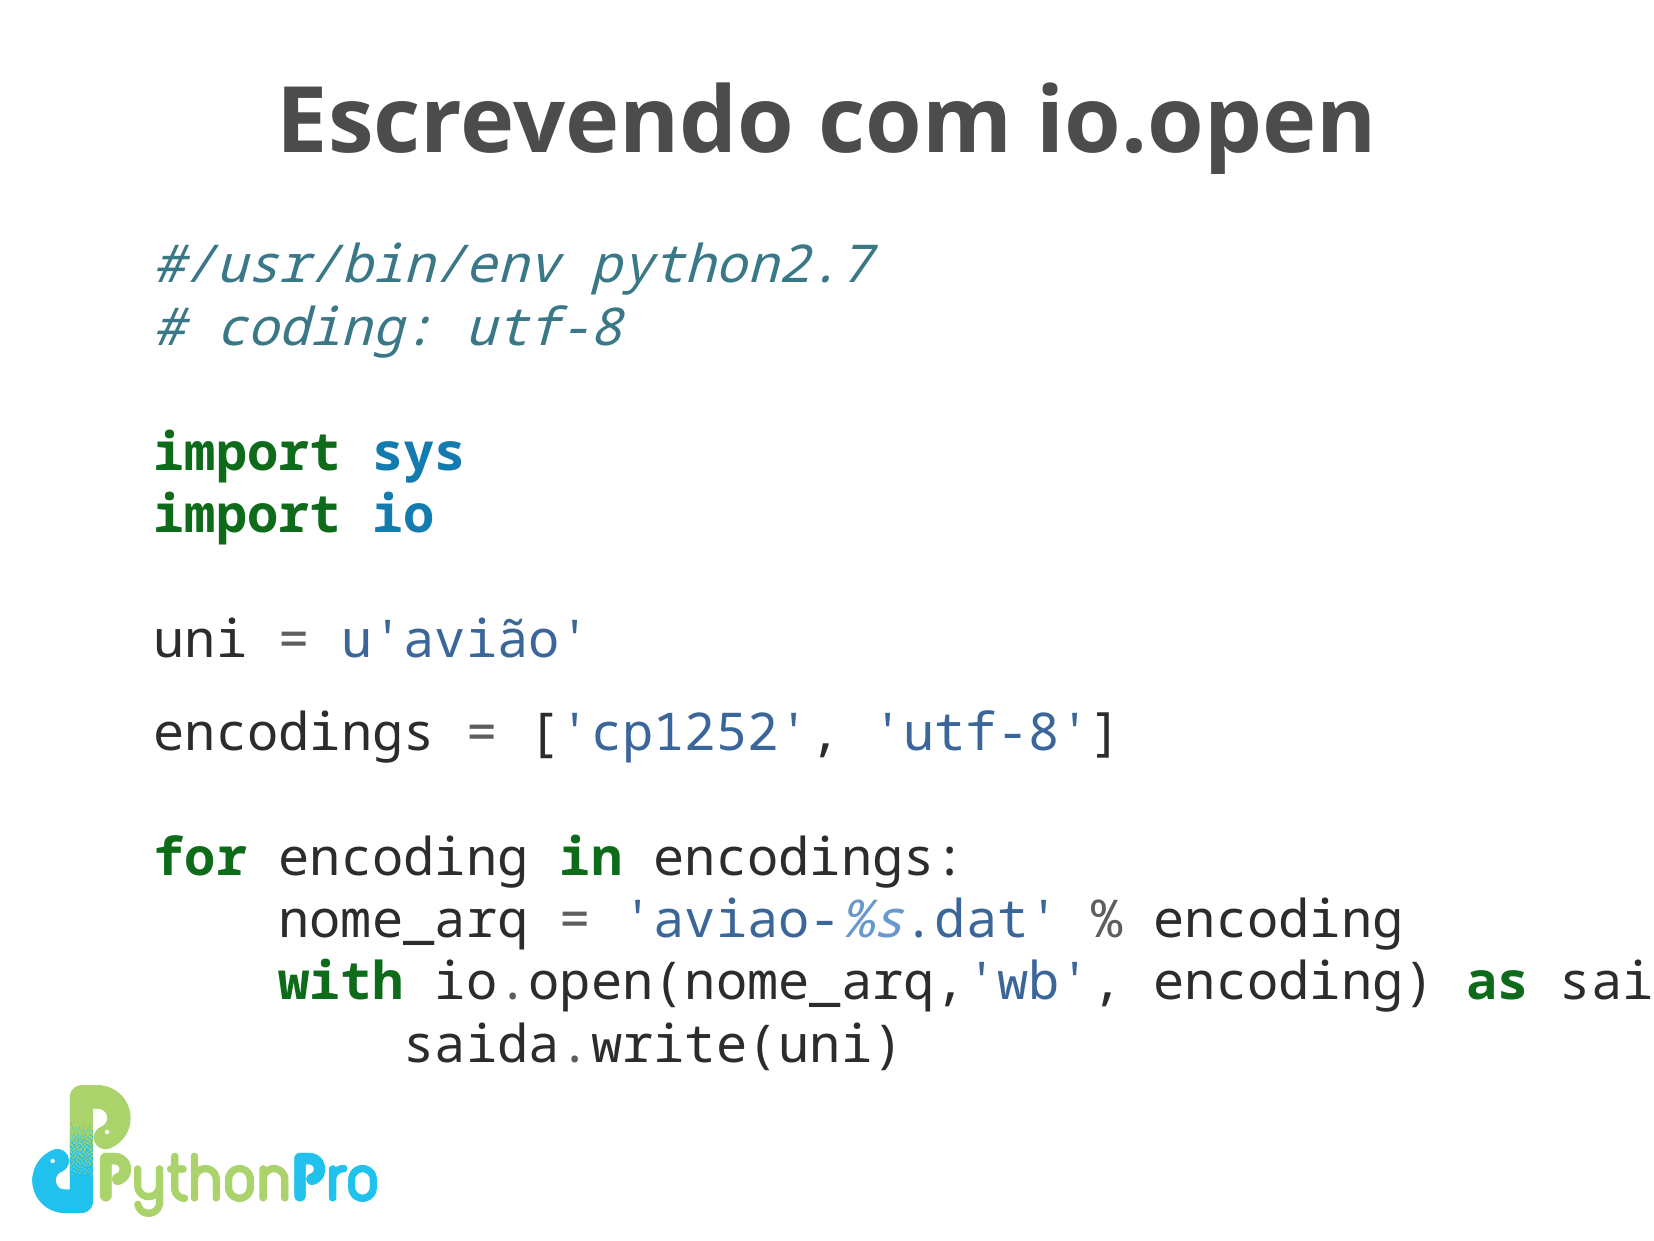

# Escrevendo com io.open
#/usr/bin/env python2.7
# coding: utf-8
import sys
import io
uni = u'avião'
encodings = ['cp1252', 'utf-8']
for encoding in encodings:
 nome_arq = 'aviao-%s.dat' % encoding
 with io.open(nome_arq,'wb', encoding) as saida:
 saida.write(uni)